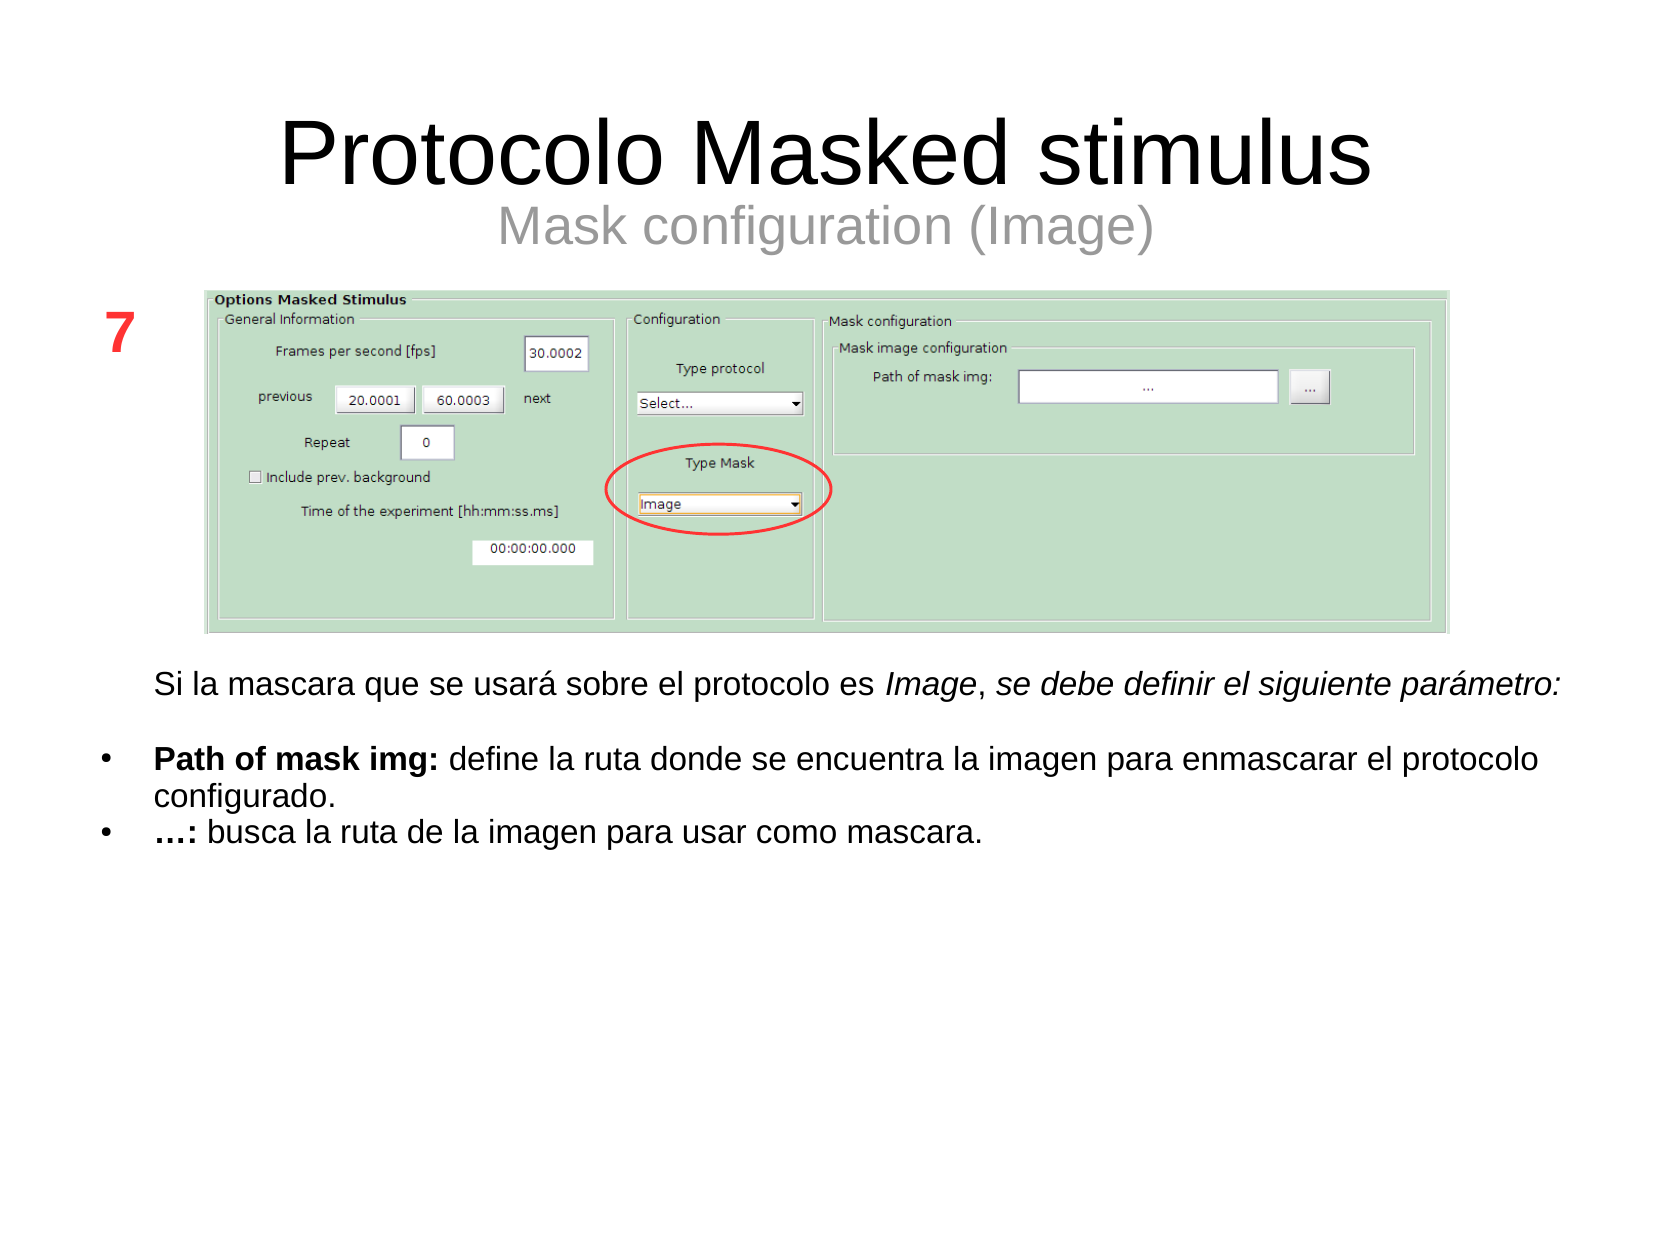

# Protocolo Masked stimulus
Mask configuration (Image)
7
Si la mascara que se usará sobre el protocolo es Image, se debe definir el siguiente parámetro:
Path of mask img: define la ruta donde se encuentra la imagen para enmascarar el protocolo configurado.
…: busca la ruta de la imagen para usar como mascara.